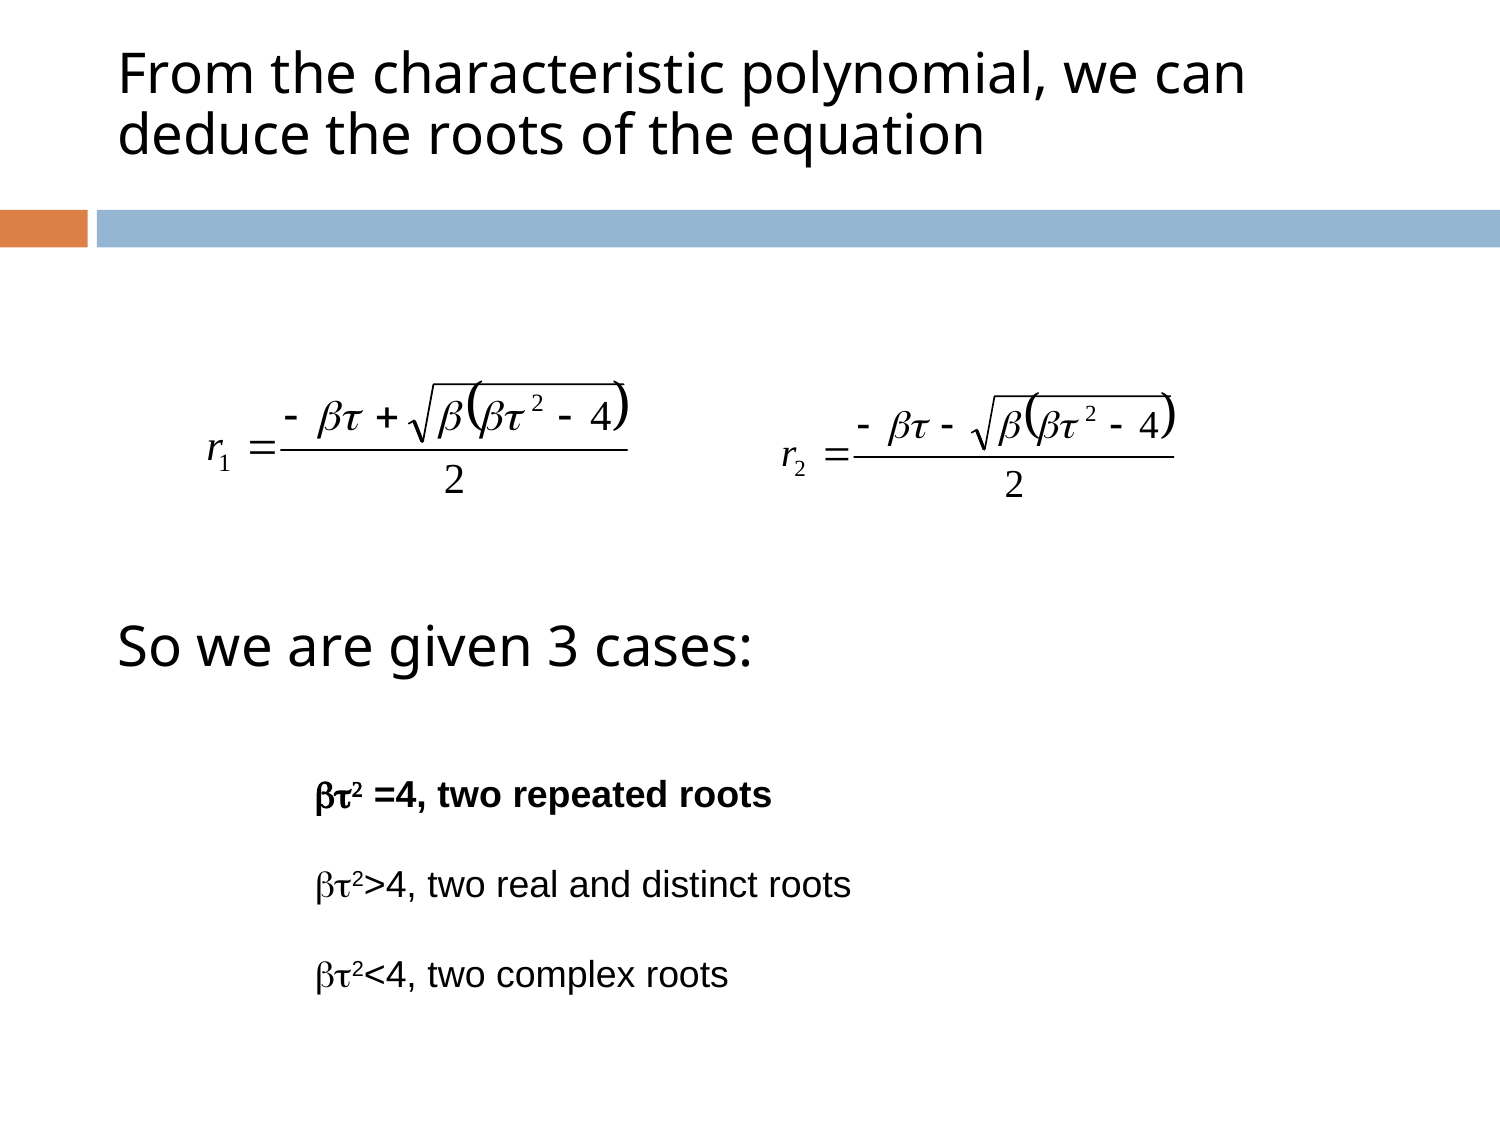

# From the characteristic polynomial, we can deduce the roots of the equation
So we are given 3 cases:
=4, two repeated roots
2>4, two real and distinct roots
2<4, two complex roots